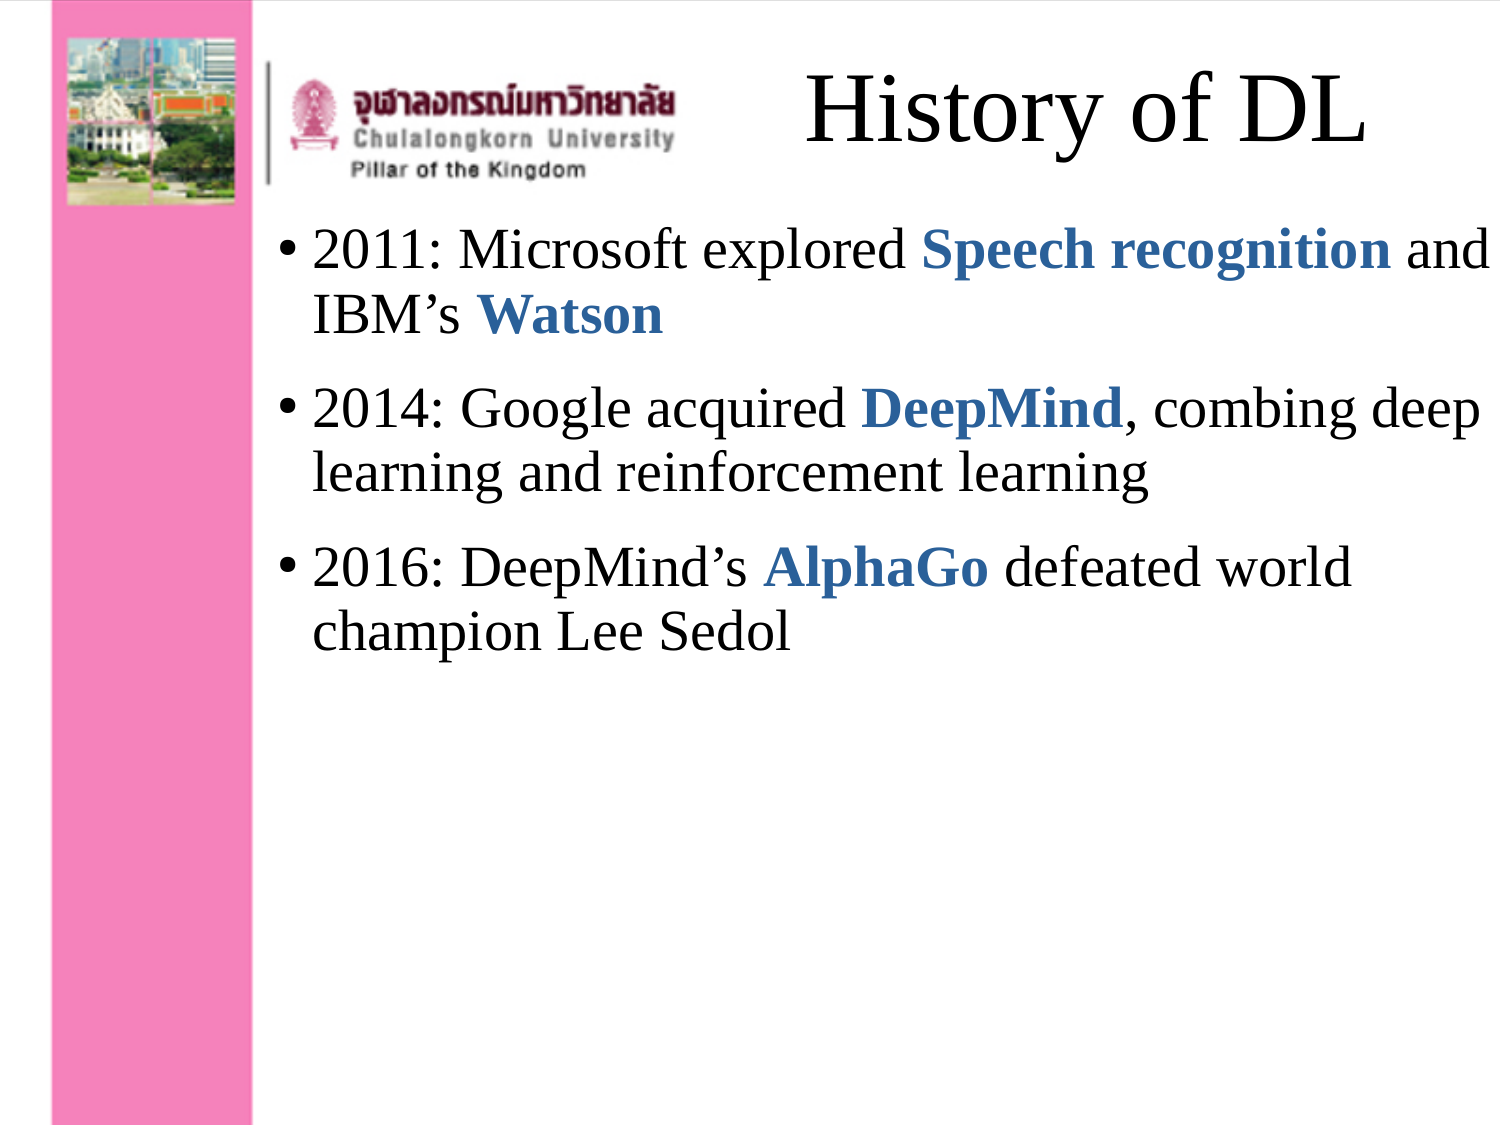

# History of DL
2011: Microsoft explored Speech recognition and IBM’s Watson
2014: Google acquired DeepMind, combing deep learning and reinforcement learning
2016: DeepMind’s AlphaGo defeated world champion Lee Sedol